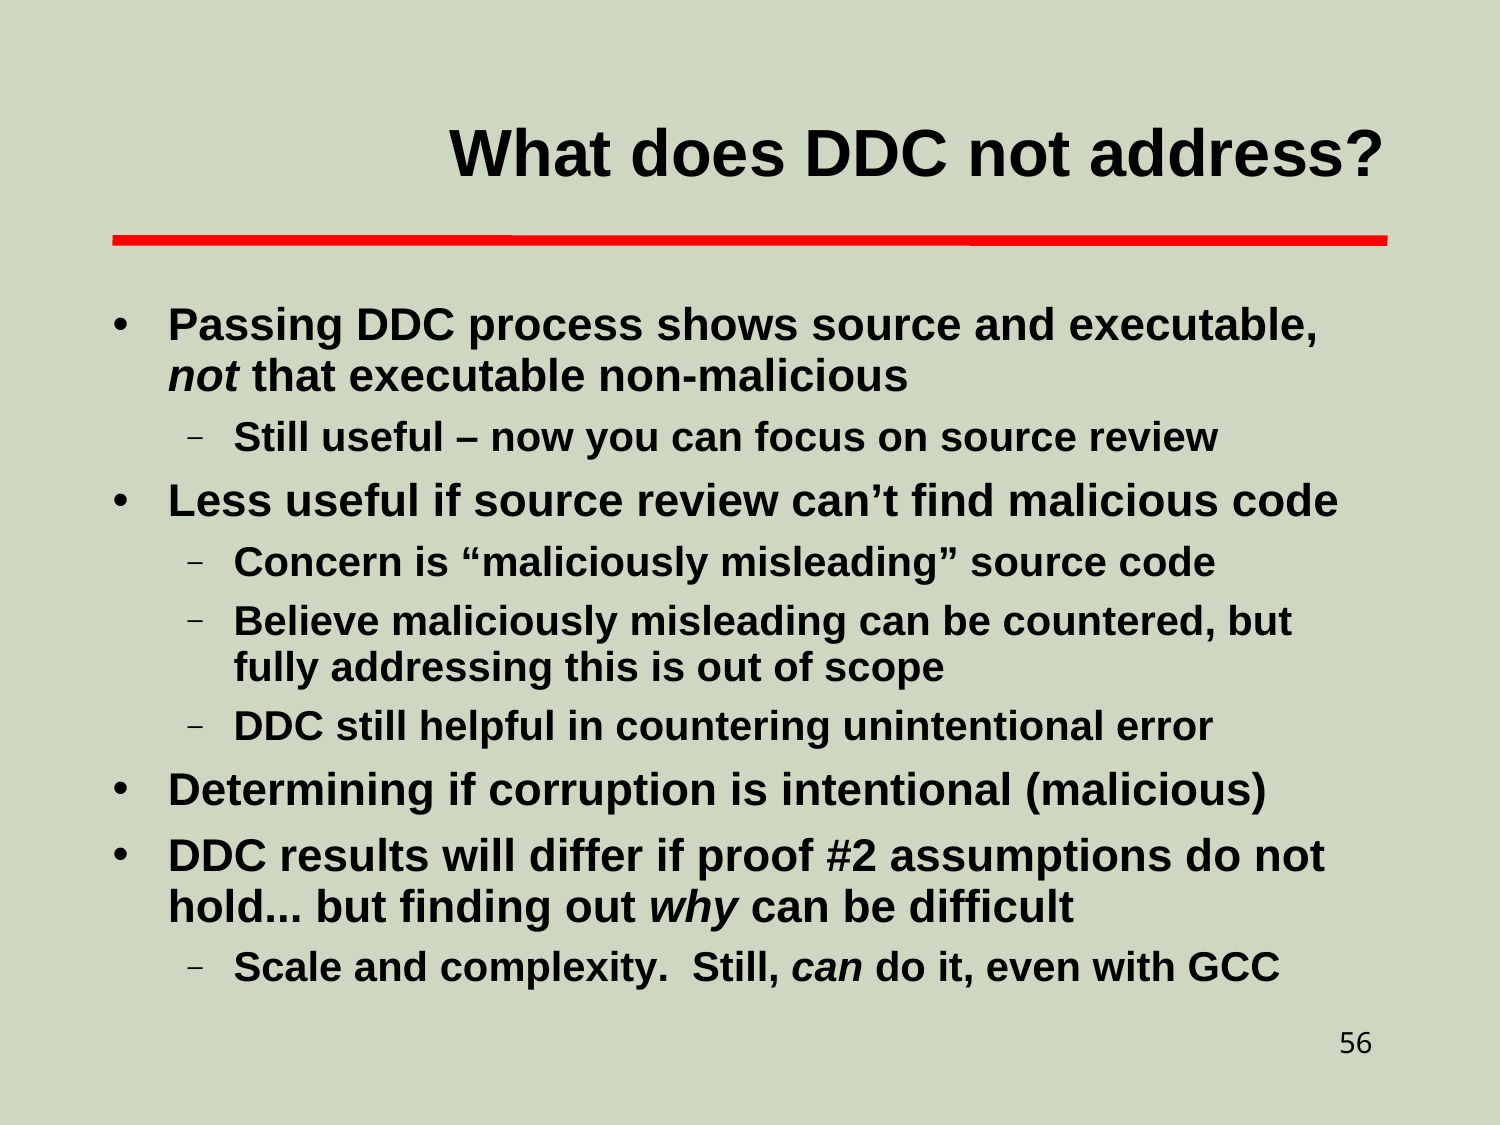

# What does DDC not address?
Passing DDC process shows source and executable, not that executable non-malicious
Still useful – now you can focus on source review
Less useful if source review can’t find malicious code
Concern is “maliciously misleading” source code
Believe maliciously misleading can be countered, but fully addressing this is out of scope
DDC still helpful in countering unintentional error
Determining if corruption is intentional (malicious)
DDC results will differ if proof #2 assumptions do not hold... but finding out why can be difficult
Scale and complexity. Still, can do it, even with GCC